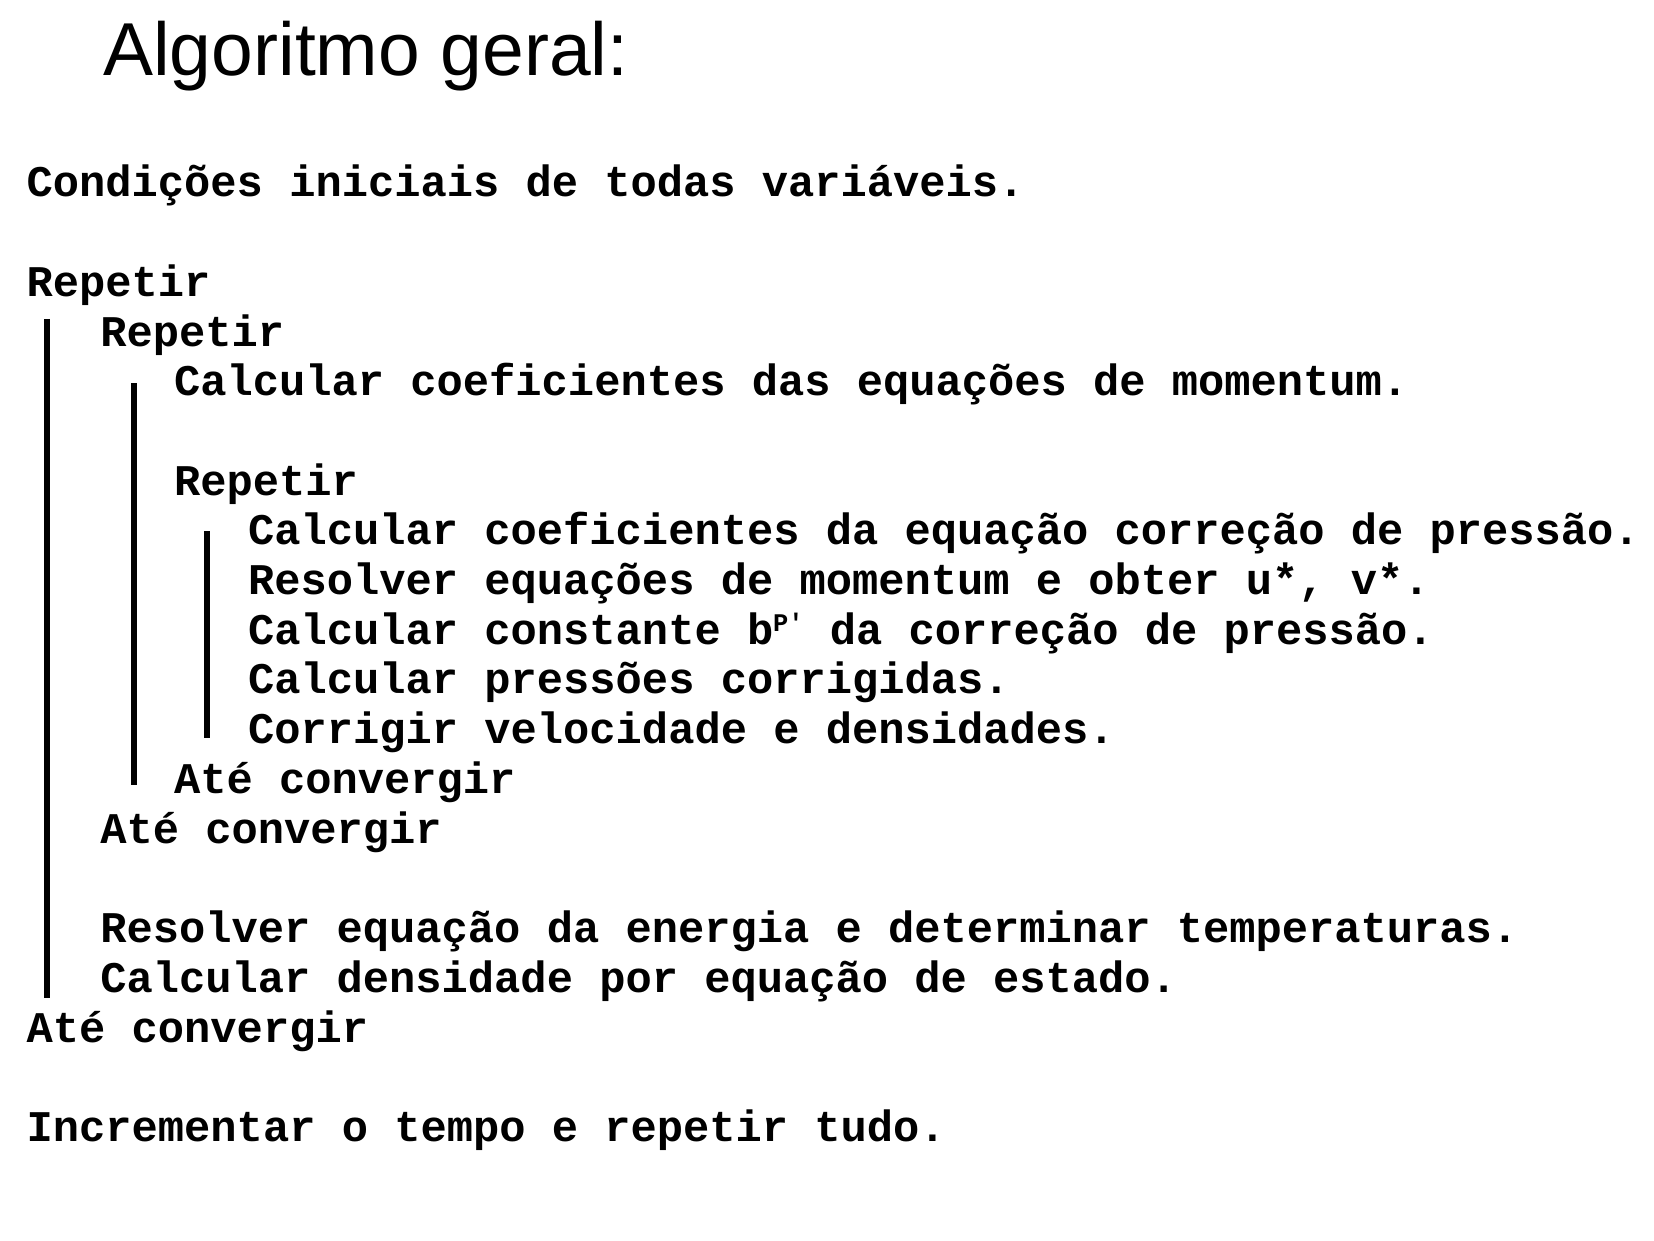

Algoritmo geral:
Condições iniciais de todas variáveis.
Repetir
	Repetir
		Calcular coeficientes das equações de momentum.
		Repetir
			Calcular coeficientes da equação correção de pressão.
			Resolver equações de momentum e obter u*, v*.
			Calcular constante bP' da correção de pressão.
			Calcular pressões corrigidas.
			Corrigir velocidade e densidades.
		Até convergir
	Até convergir
	Resolver equação da energia e determinar temperaturas.
	Calcular densidade por equação de estado.
Até convergir
Incrementar o tempo e repetir tudo.